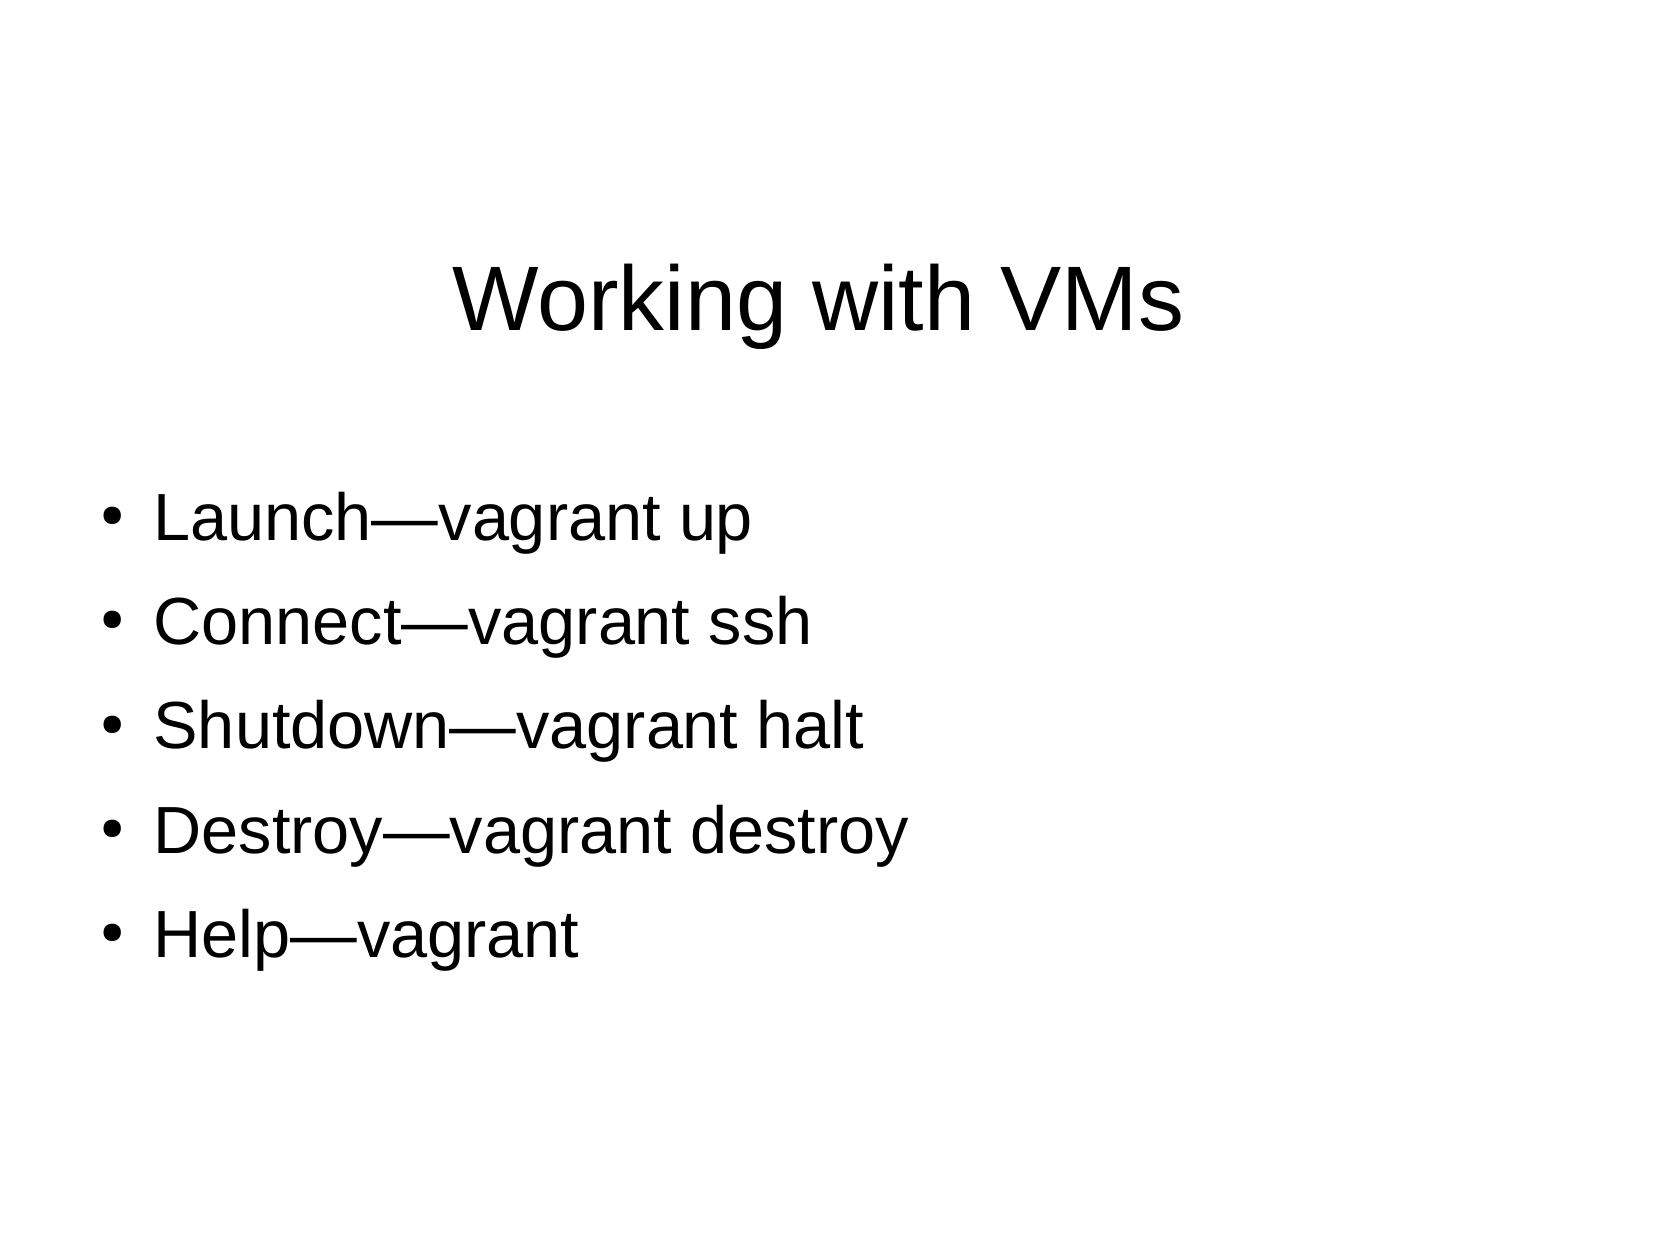

# Working with VMs
Launch—vagrant up
Connect—vagrant ssh
Shutdown—vagrant halt
Destroy—vagrant destroy
Help—vagrant